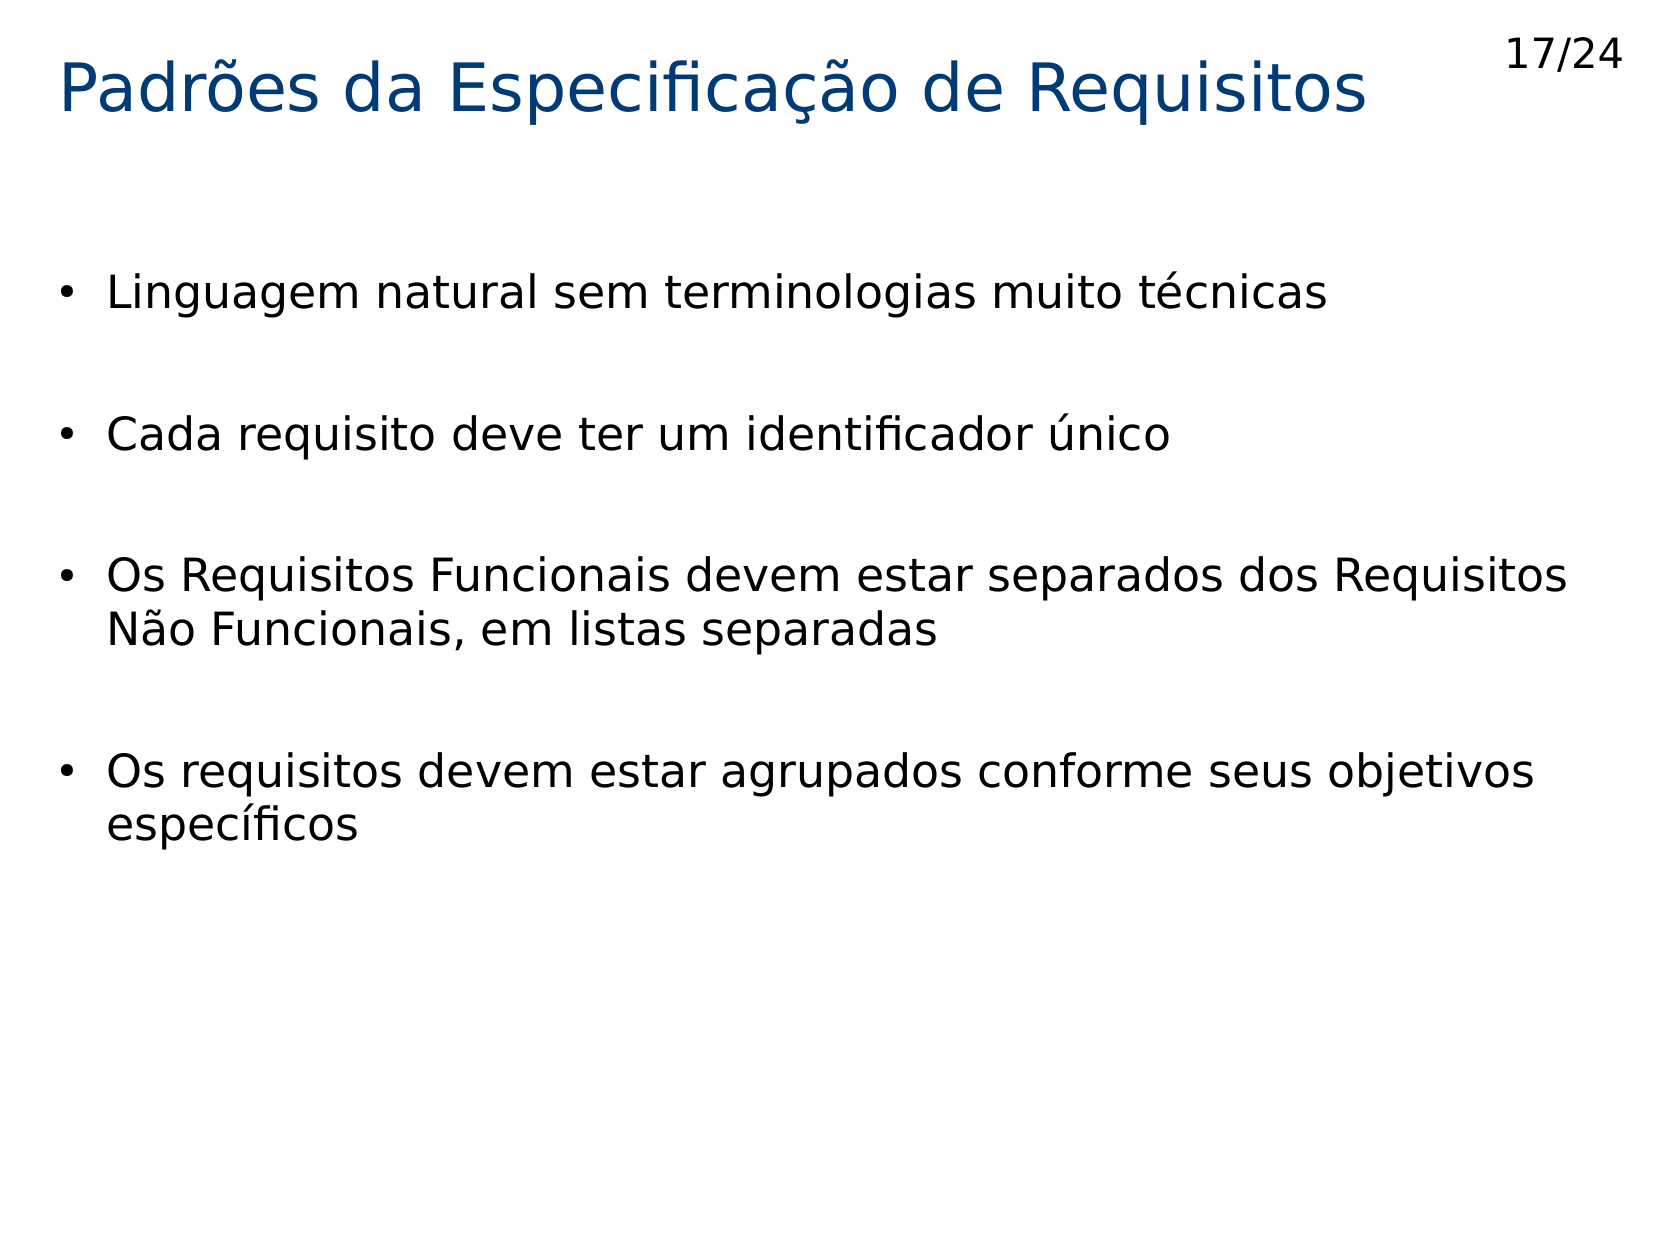

# Padrões da Especificação de Requisitos
17
Linguagem natural sem terminologias muito técnicas
Cada requisito deve ter um identificador único
Os Requisitos Funcionais devem estar separados dos Requisitos Não Funcionais, em listas separadas
Os requisitos devem estar agrupados conforme seus objetivos específicos